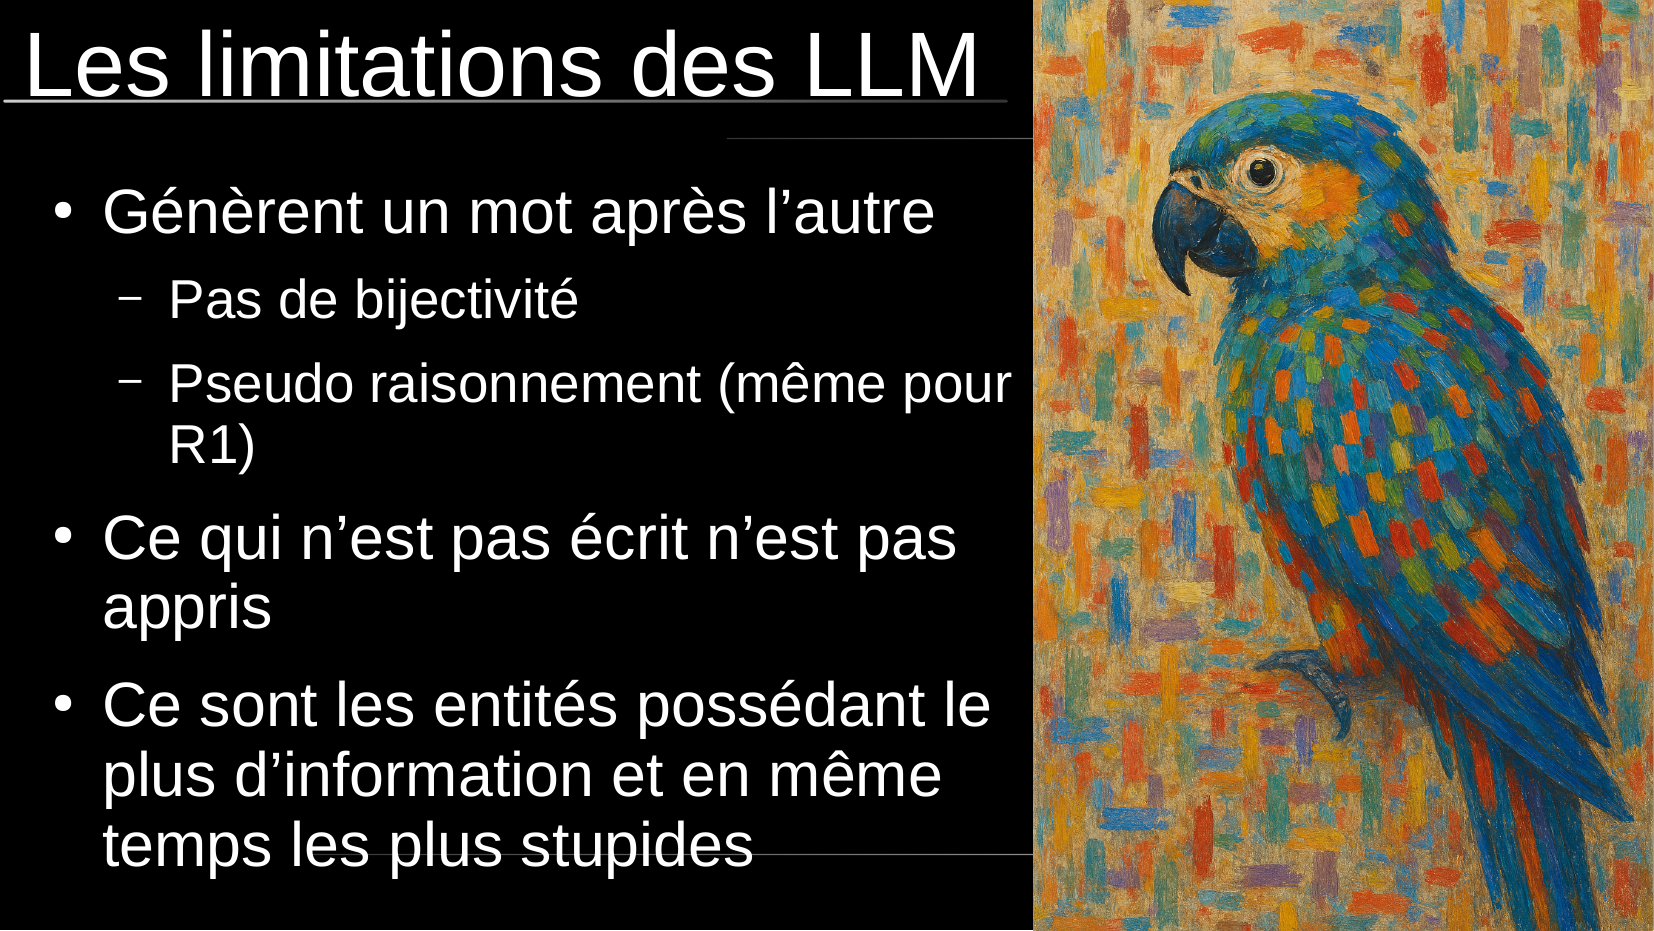

# Les limitations des LLM
Génèrent un mot après l’autre
Pas de bijectivité
Pseudo raisonnement (même pour R1)
Ce qui n’est pas écrit n’est pas appris
Ce sont les entités possédant le plus d’information et en même temps les plus stupides
16